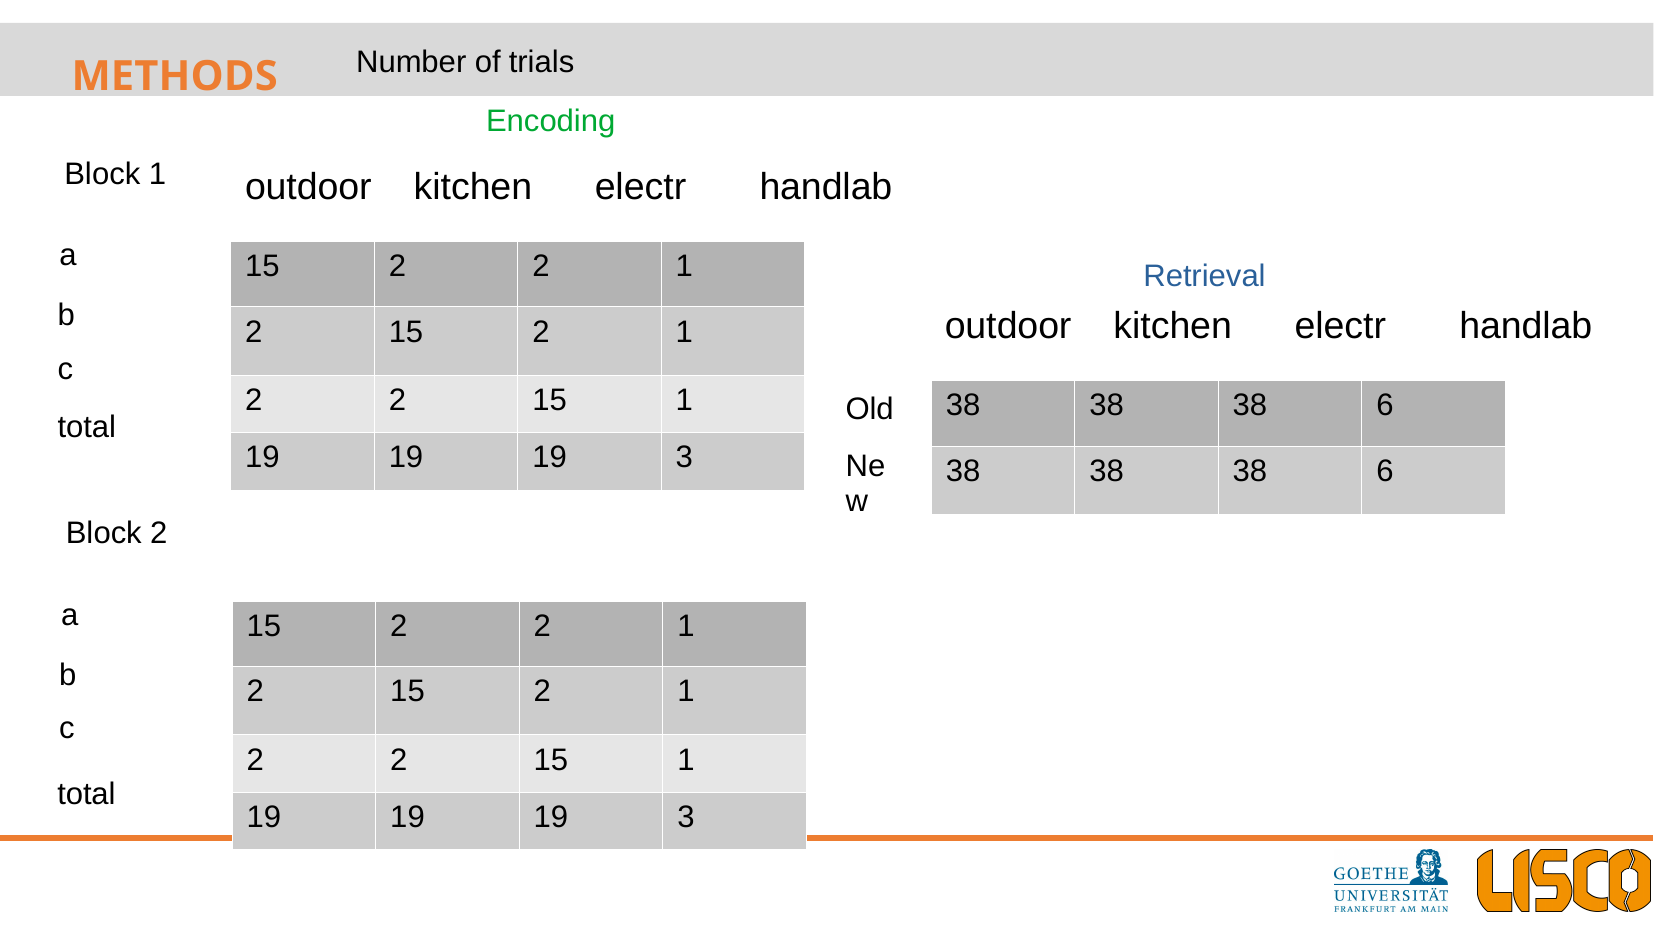

Number of trials
METHODS
Encoding
Block 1
outdoor kitchen electr handlab
a
| 15 | 2 | 2 | 1 |
| --- | --- | --- | --- |
| 2 | 15 | 2 | 1 |
| 2 | 2 | 15 | 1 |
| 19 | 19 | 19 | 3 |
Retrieval
b
outdoor kitchen electr handlab
c
| 38 | 38 | 38 | 6 |
| --- | --- | --- | --- |
| 38 | 38 | 38 | 6 |
Old
total
New
Block 2
a
| 15 | 2 | 2 | 1 |
| --- | --- | --- | --- |
| 2 | 15 | 2 | 1 |
| 2 | 2 | 15 | 1 |
| 19 | 19 | 19 | 3 |
b
c
total